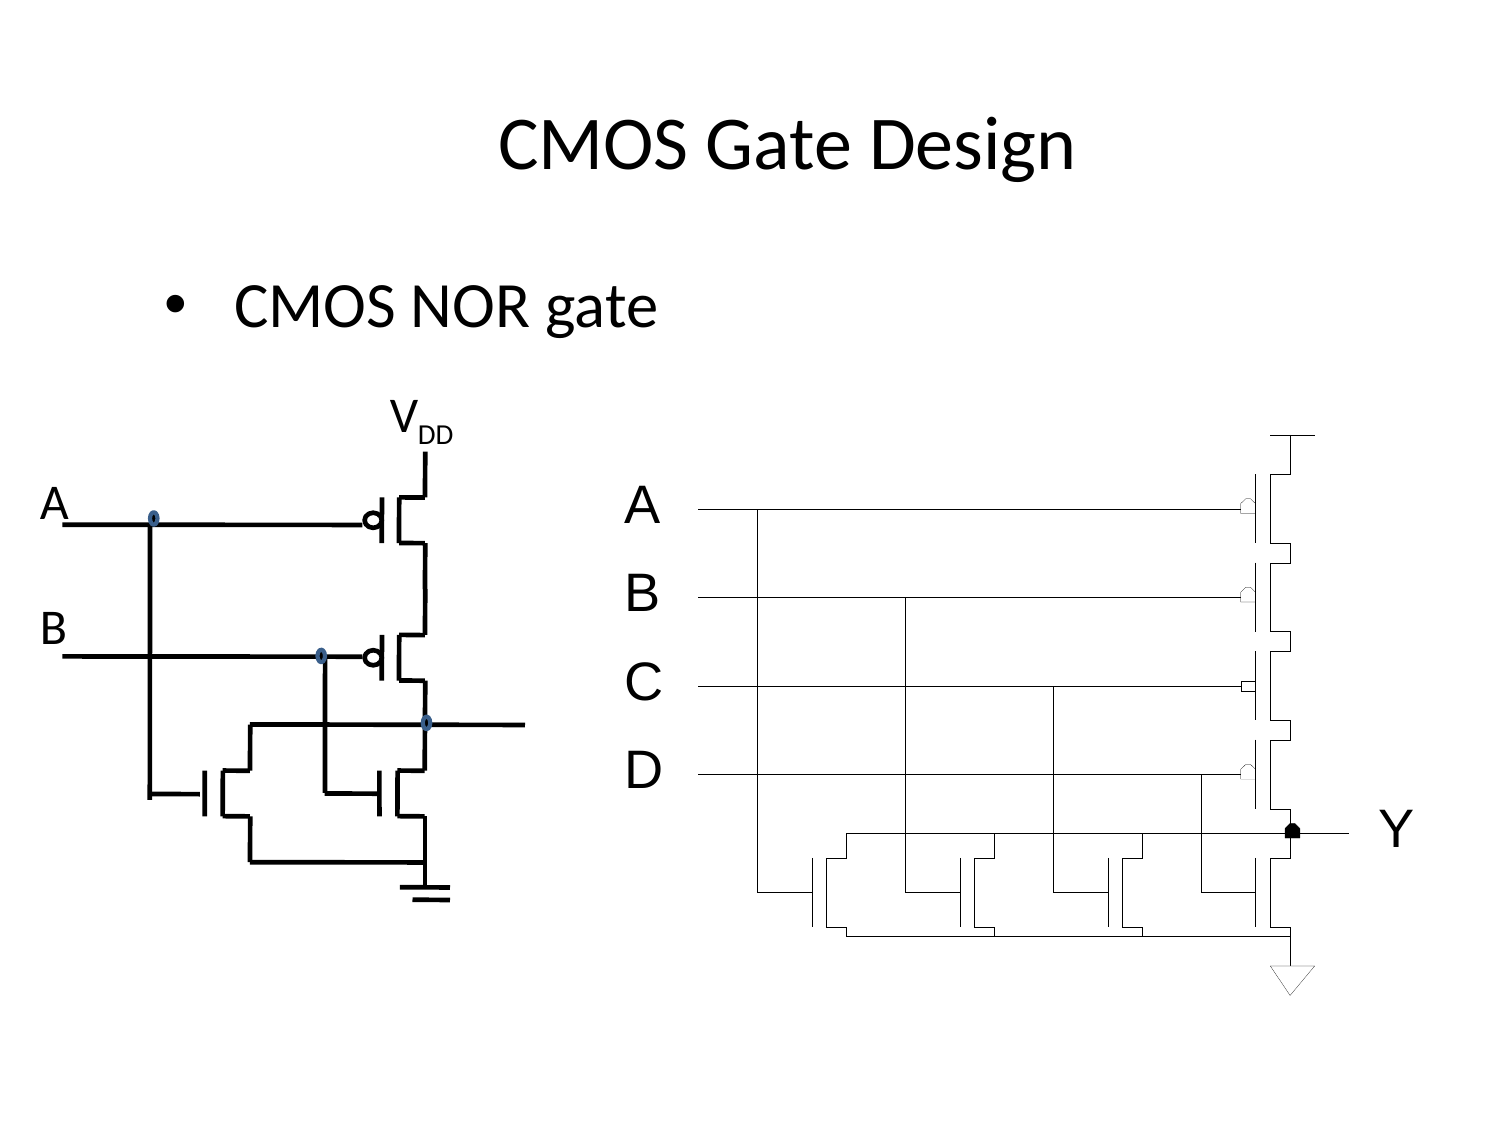

# CMOS Gate Design
 CMOS NOR gate
VDD
A
B